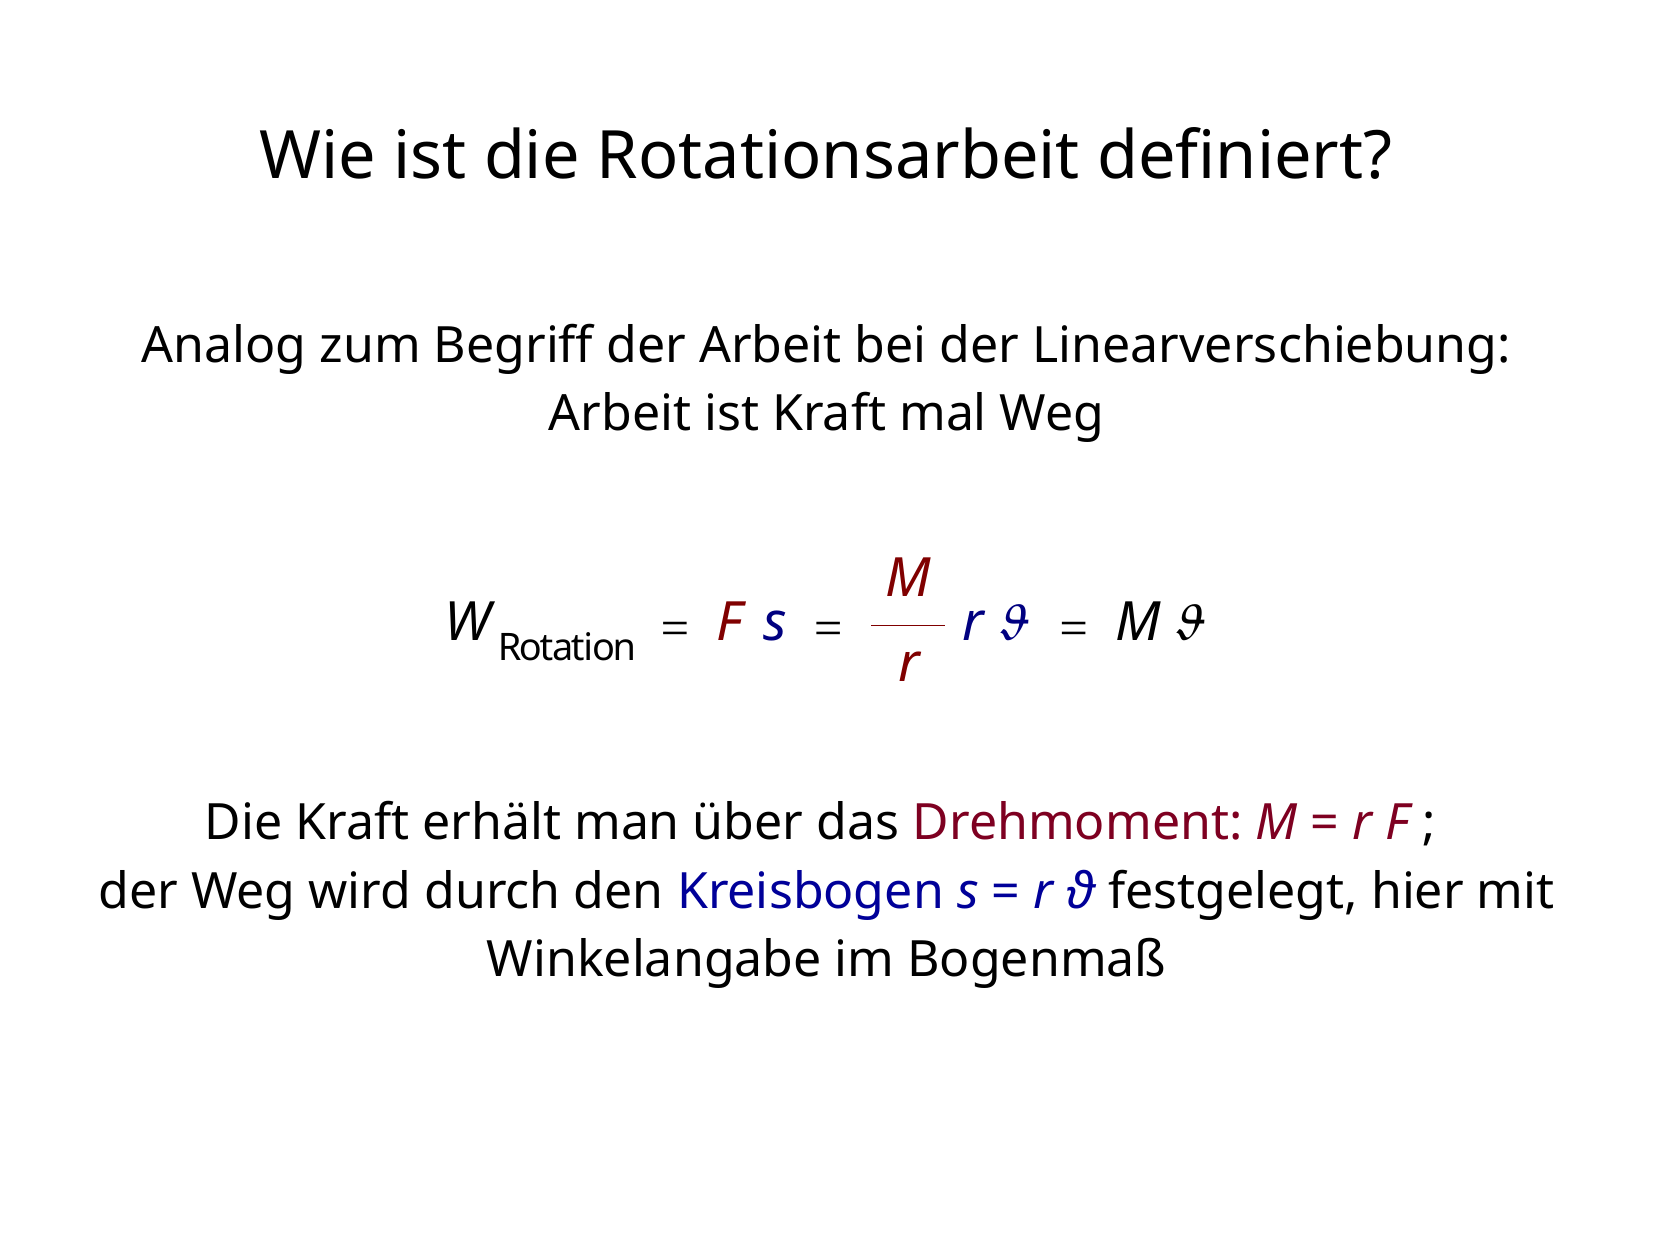

# Wie ist die Rotationsarbeit definiert?
Analog zum Begriff der Arbeit bei der Linearverschiebung:
Arbeit ist Kraft mal Weg
Die Kraft erhält man über das Drehmoment: M = r F ;
der Weg wird durch den Kreisbogen s = r ϑ festgelegt, hier mit Winkelangabe im Bogenmaß